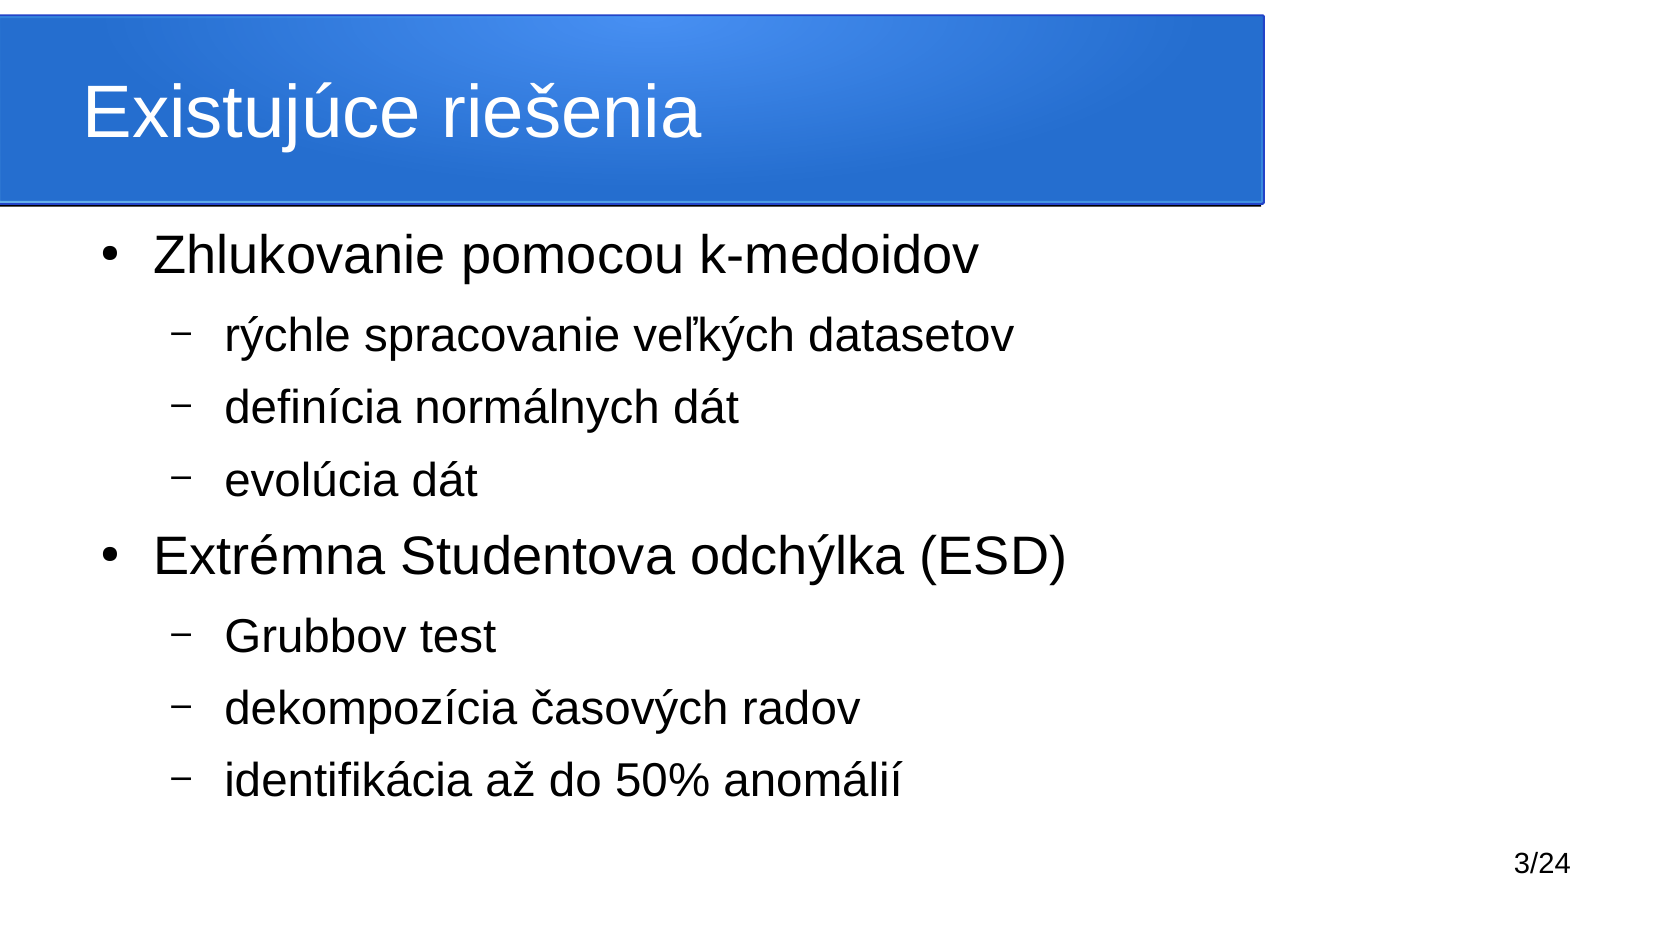

# Existujúce riešenia
Zhlukovanie pomocou k-medoidov
rýchle spracovanie veľkých datasetov
definícia normálnych dát
evolúcia dát
Extrémna Studentova odchýlka (ESD)
Grubbov test
dekompozícia časových radov
identifikácia až do 50% anomálií
3